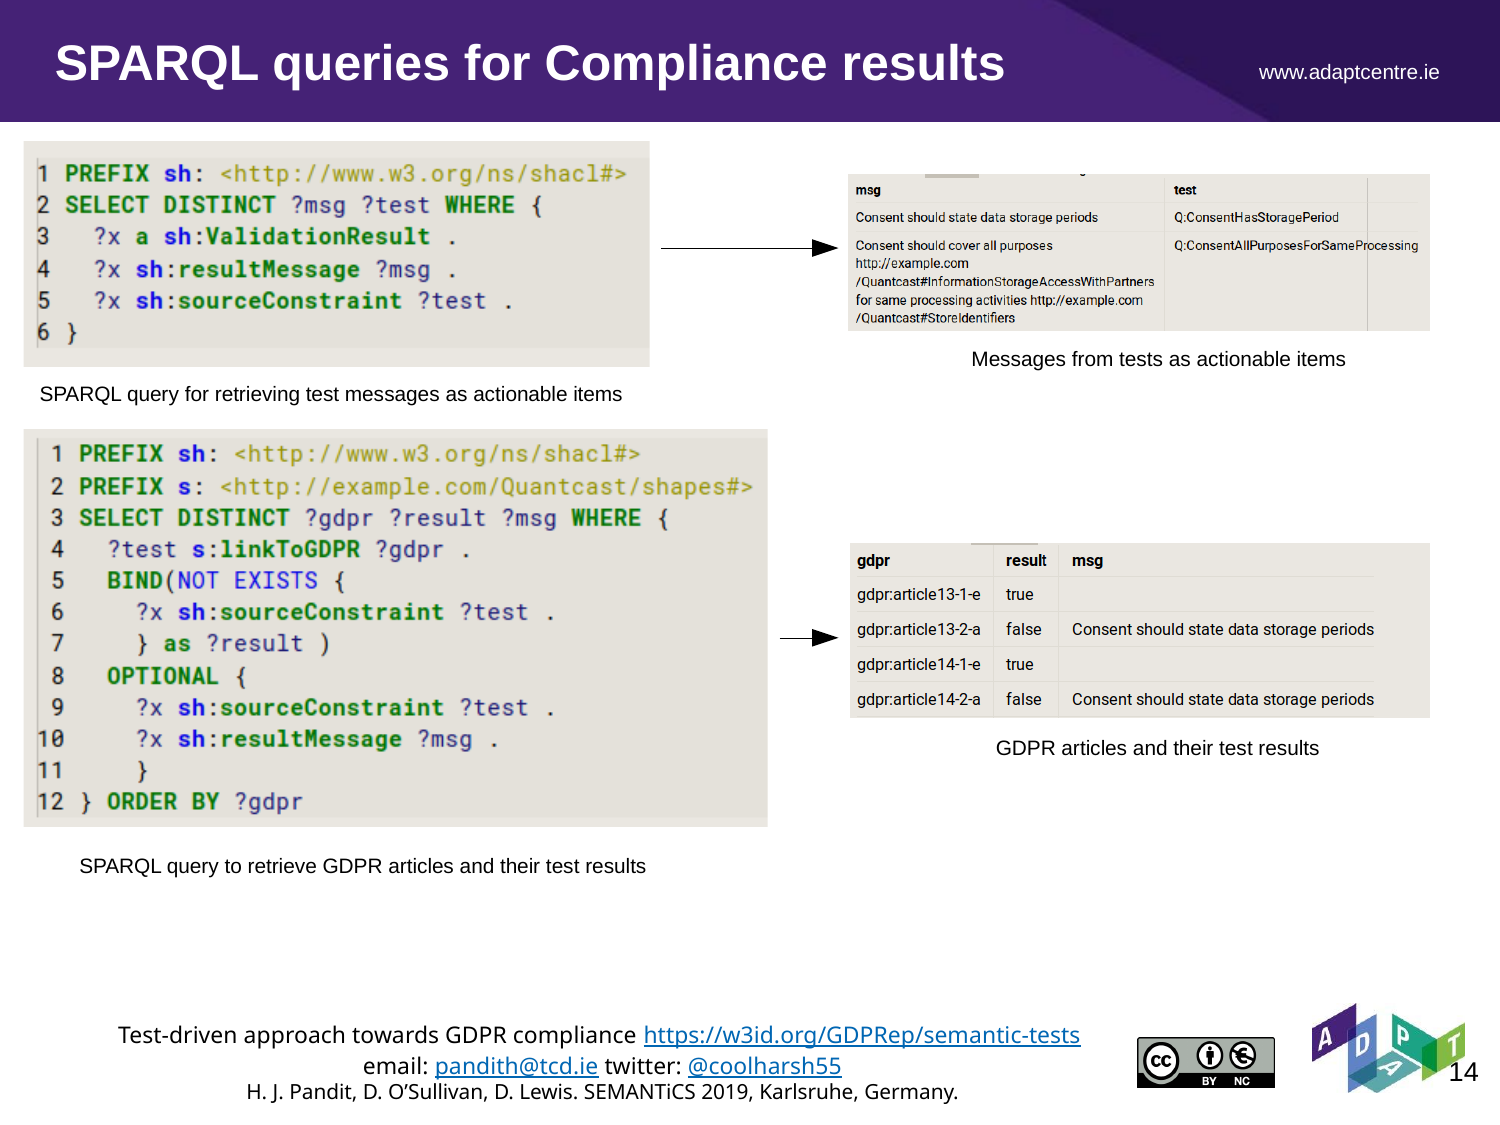

# SPARQL queries for Compliance results
Messages from tests as actionable items
SPARQL query for retrieving test messages as actionable items
GDPR articles and their test results
SPARQL query to retrieve GDPR articles and their test results